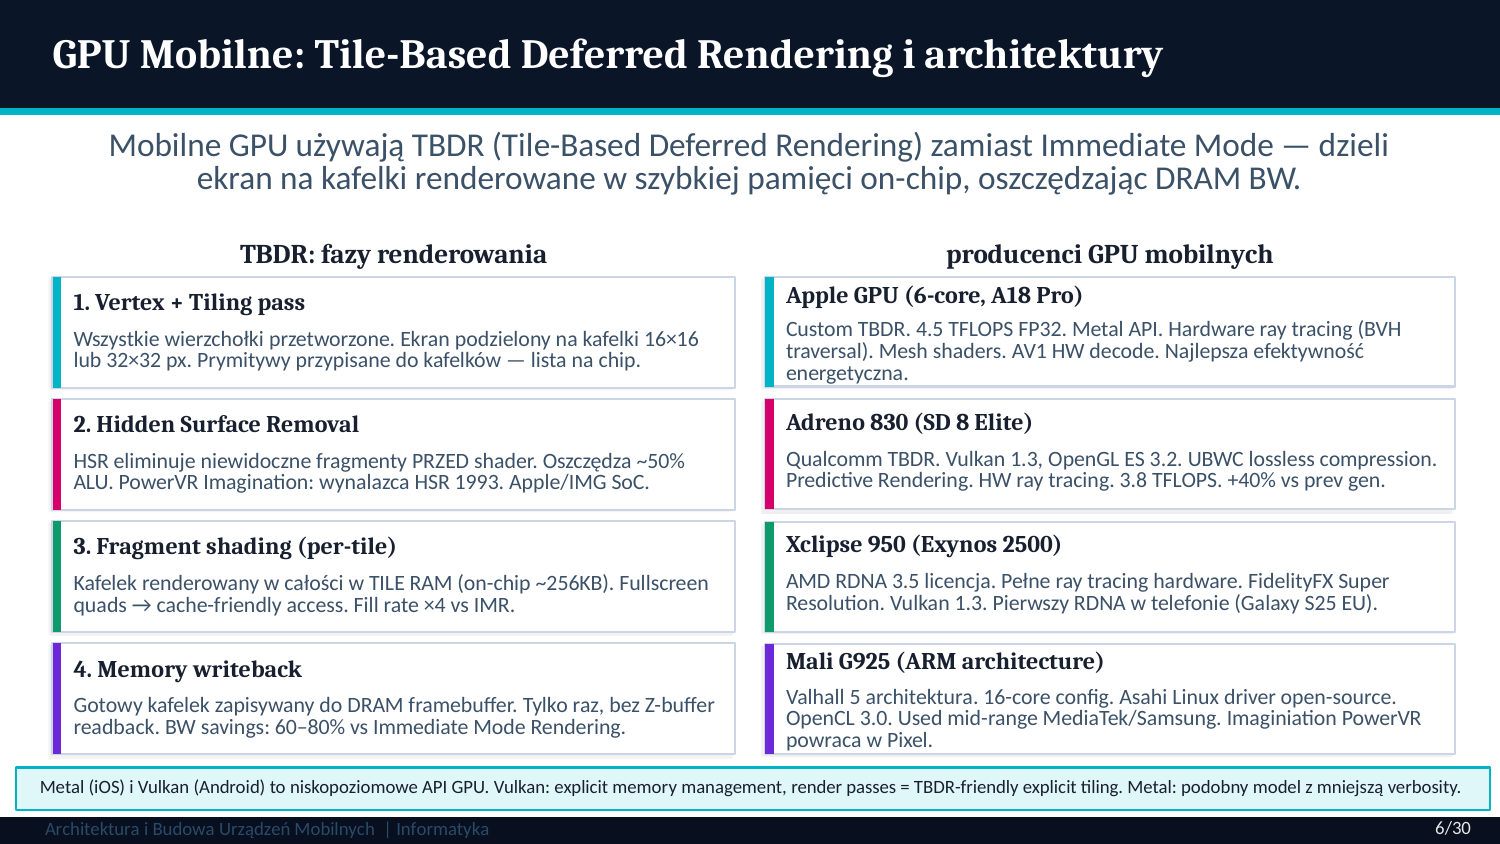

GPU Mobilne: Tile-Based Deferred Rendering i architektury
Mobilne GPU używają TBDR (Tile-Based Deferred Rendering) zamiast Immediate Mode — dzieli ekran na kafelki renderowane w szybkiej pamięci on-chip, oszczędzając DRAM BW.
TBDR: fazy renderowania
producenci GPU mobilnych
1. Vertex + Tiling pass
Wszystkie wierzchołki przetworzone. Ekran podzielony na kafelki 16×16 lub 32×32 px. Prymitywy przypisane do kafelków — lista na chip.
2. Hidden Surface Removal
HSR eliminuje niewidoczne fragmenty PRZED shader. Oszczędza ~50% ALU. PowerVR Imagination: wynalazca HSR 1993. Apple/IMG SoC.
3. Fragment shading (per-tile)
Kafelek renderowany w całości w TILE RAM (on-chip ~256KB). Fullscreen quads → cache-friendly access. Fill rate ×4 vs IMR.
4. Memory writeback
Gotowy kafelek zapisywany do DRAM framebuffer. Tylko raz, bez Z-buffer readback. BW savings: 60–80% vs Immediate Mode Rendering.
Apple GPU (6-core, A18 Pro)
Custom TBDR. 4.5 TFLOPS FP32. Metal API. Hardware ray tracing (BVH traversal). Mesh shaders. AV1 HW decode. Najlepsza efektywność energetyczna.
Adreno 830 (SD 8 Elite)
Qualcomm TBDR. Vulkan 1.3, OpenGL ES 3.2. UBWC lossless compression. Predictive Rendering. HW ray tracing. 3.8 TFLOPS. +40% vs prev gen.
Xclipse 950 (Exynos 2500)
AMD RDNA 3.5 licencja. Pełne ray tracing hardware. FidelityFX Super Resolution. Vulkan 1.3. Pierwszy RDNA w telefonie (Galaxy S25 EU).
Mali G925 (ARM architecture)
Valhall 5 architektura. 16-core config. Asahi Linux driver open-source. OpenCL 3.0. Used mid-range MediaTek/Samsung. Imaginiation PowerVR powraca w Pixel.
Metal (iOS) i Vulkan (Android) to niskopoziomowe API GPU. Vulkan: explicit memory management, render passes = TBDR-friendly explicit tiling. Metal: podobny model z mniejszą verbosity.
Architektura i Budowa Urządzeń Mobilnych | Informatyka